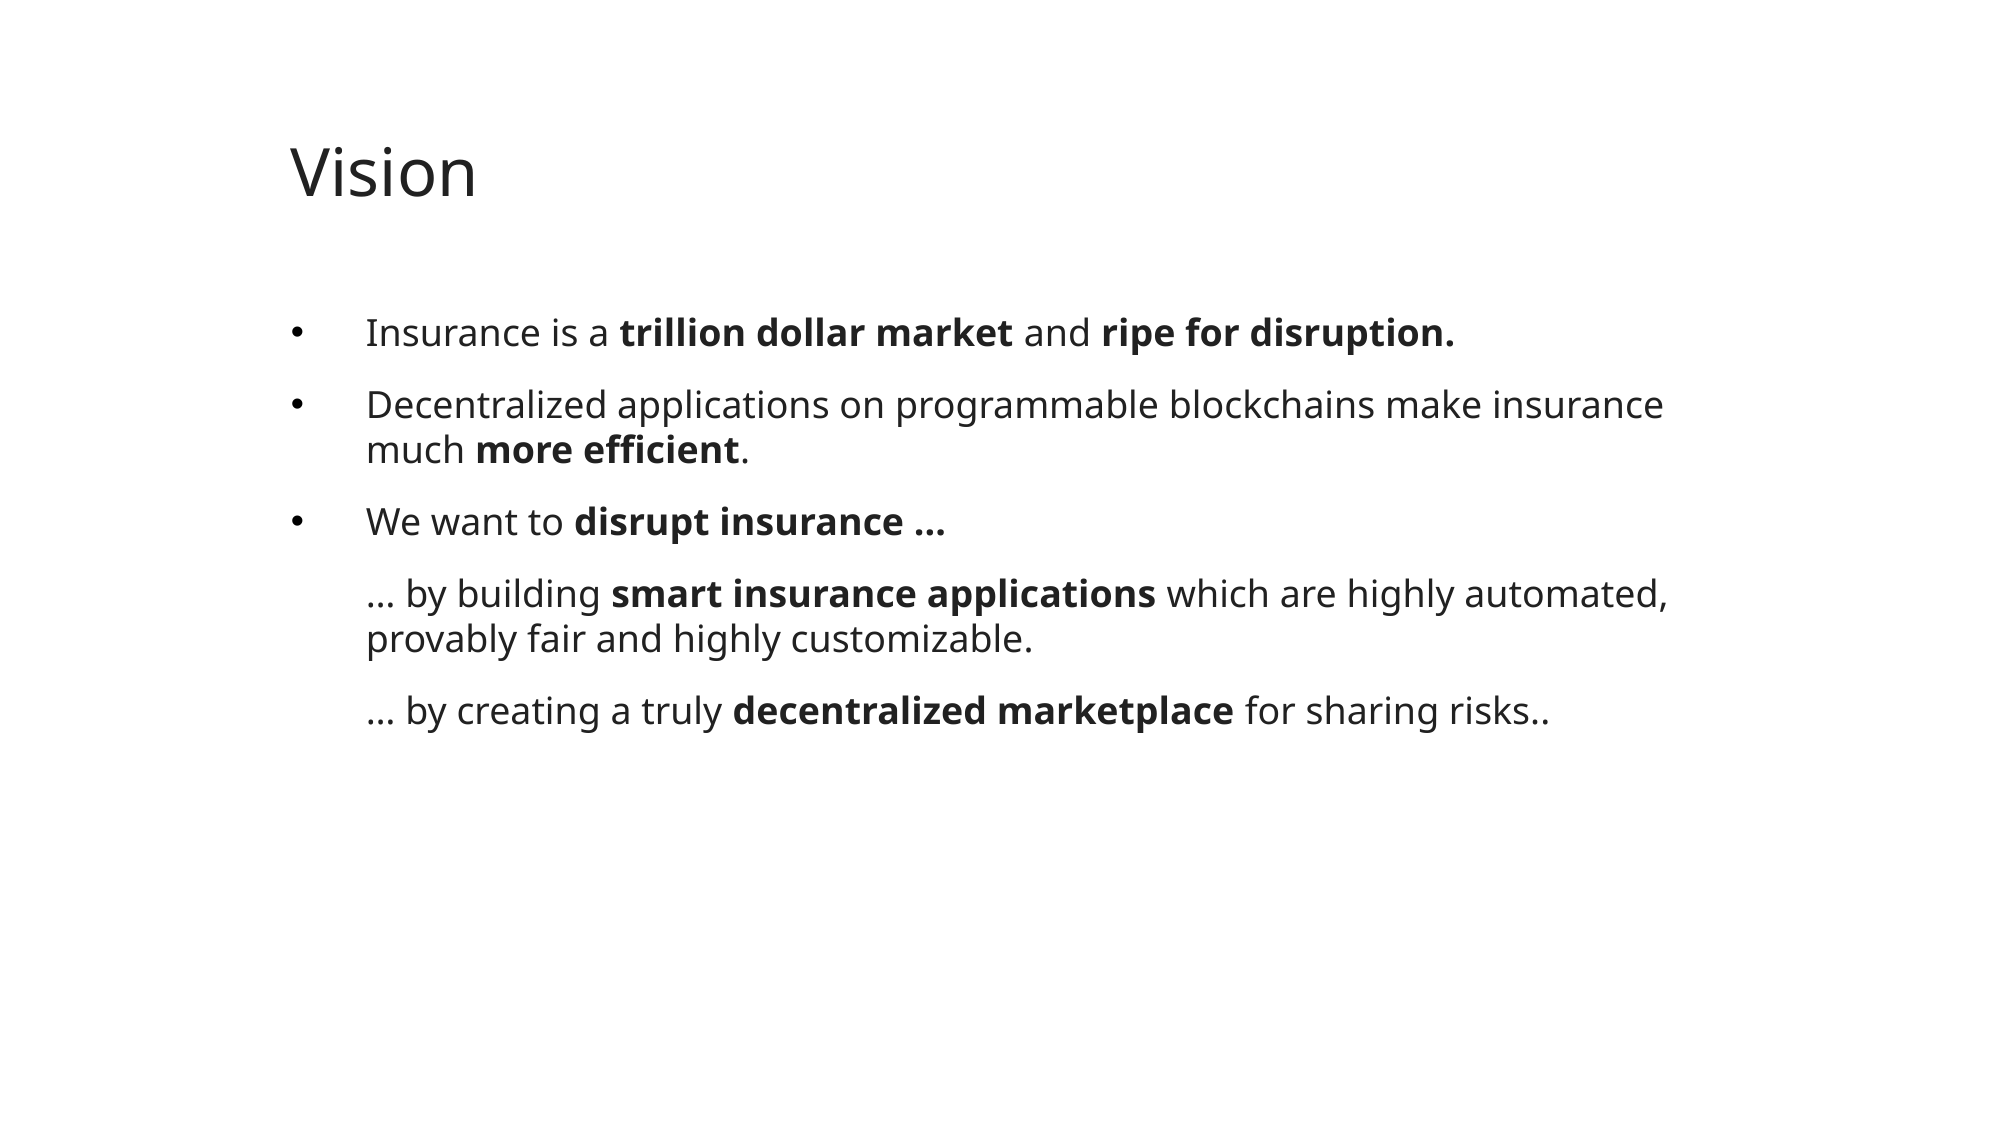

Vision
Insurance is a trillion dollar market and ripe for disruption.
Decentralized applications on programmable blockchains make insurance much more efficient.
We want to disrupt insurance ...
… by building smart insurance applications which are highly automated, provably fair and highly customizable.
… by creating a truly decentralized marketplace for sharing risks..